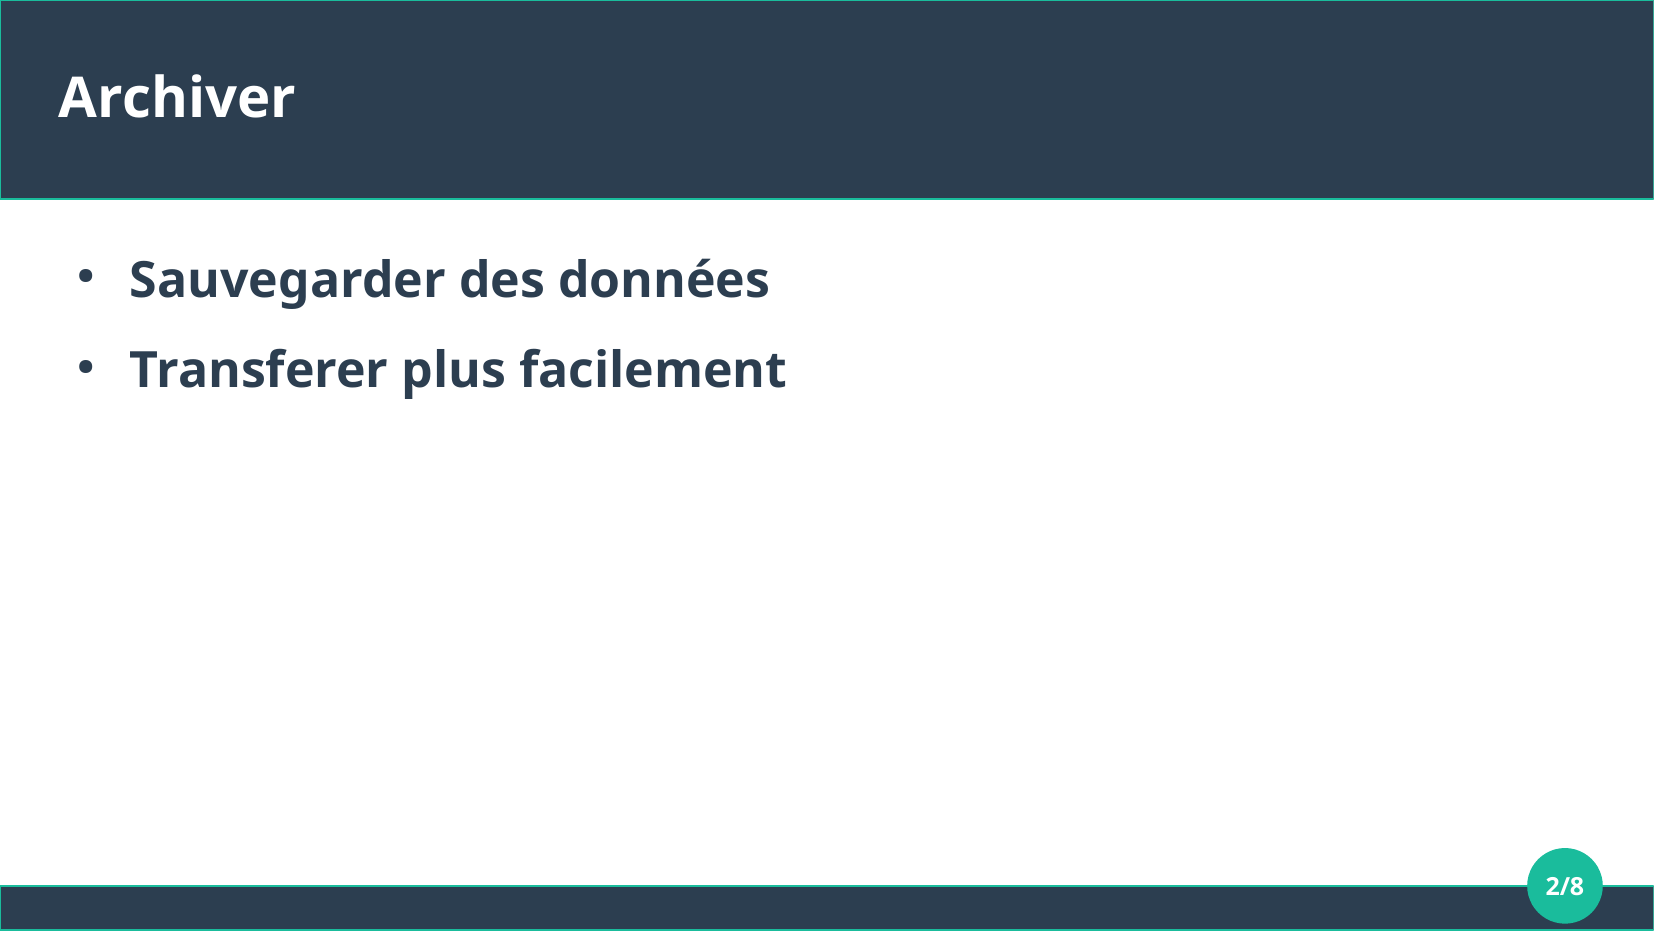

# Archiver
Sauvegarder des données
Transferer plus facilement
2